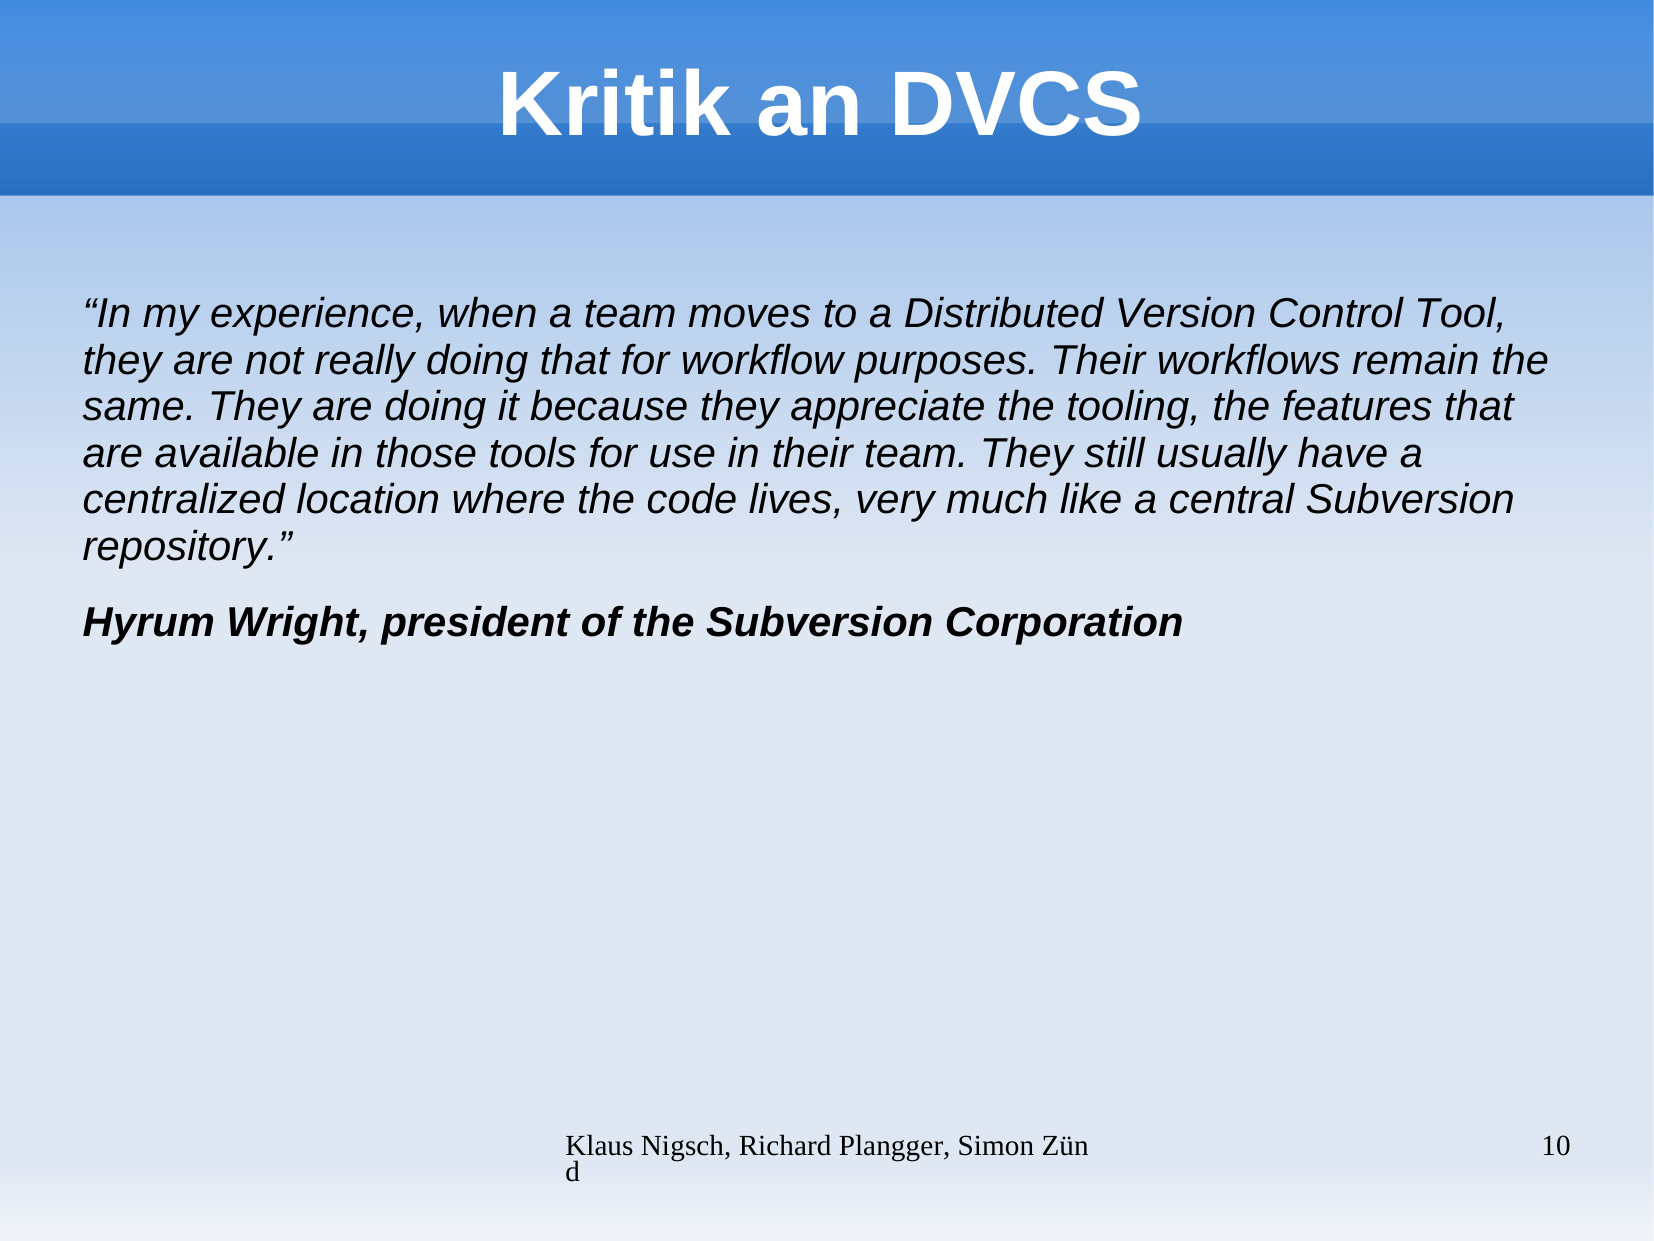

# Kritik an DVCS
“In my experience, when a team moves to a Distributed Version Control Tool, they are not really doing that for workflow purposes. Their workflows remain the same. They are doing it because they appreciate the tooling, the features that are available in those tools for use in their team. They still usually have a centralized location where the code lives, very much like a central Subversion repository.”
Hyrum Wright, president of the Subversion Corporation
Klaus Nigsch, Richard Plangger, Simon Zünd
10